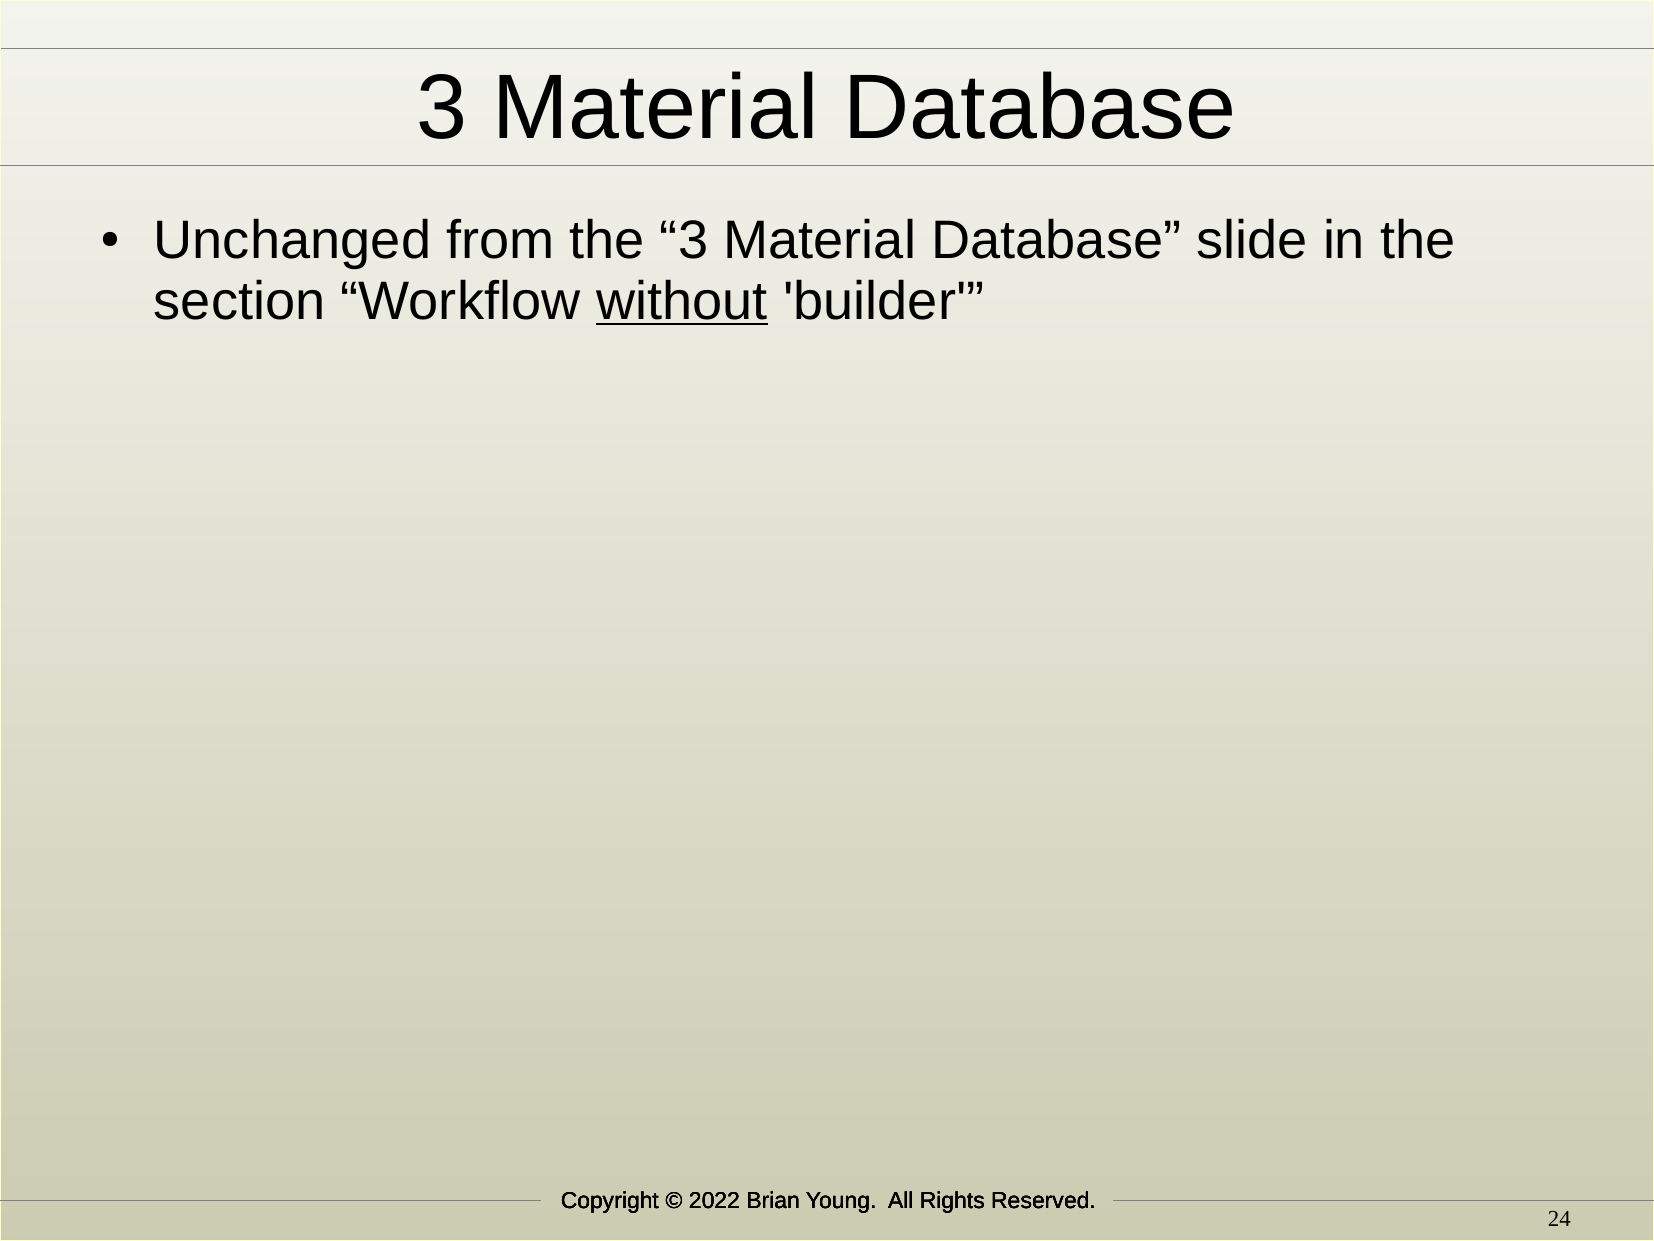

# 3 Material Database
Unchanged from the “3 Material Database” slide in the section “Workflow without 'builder'”
24